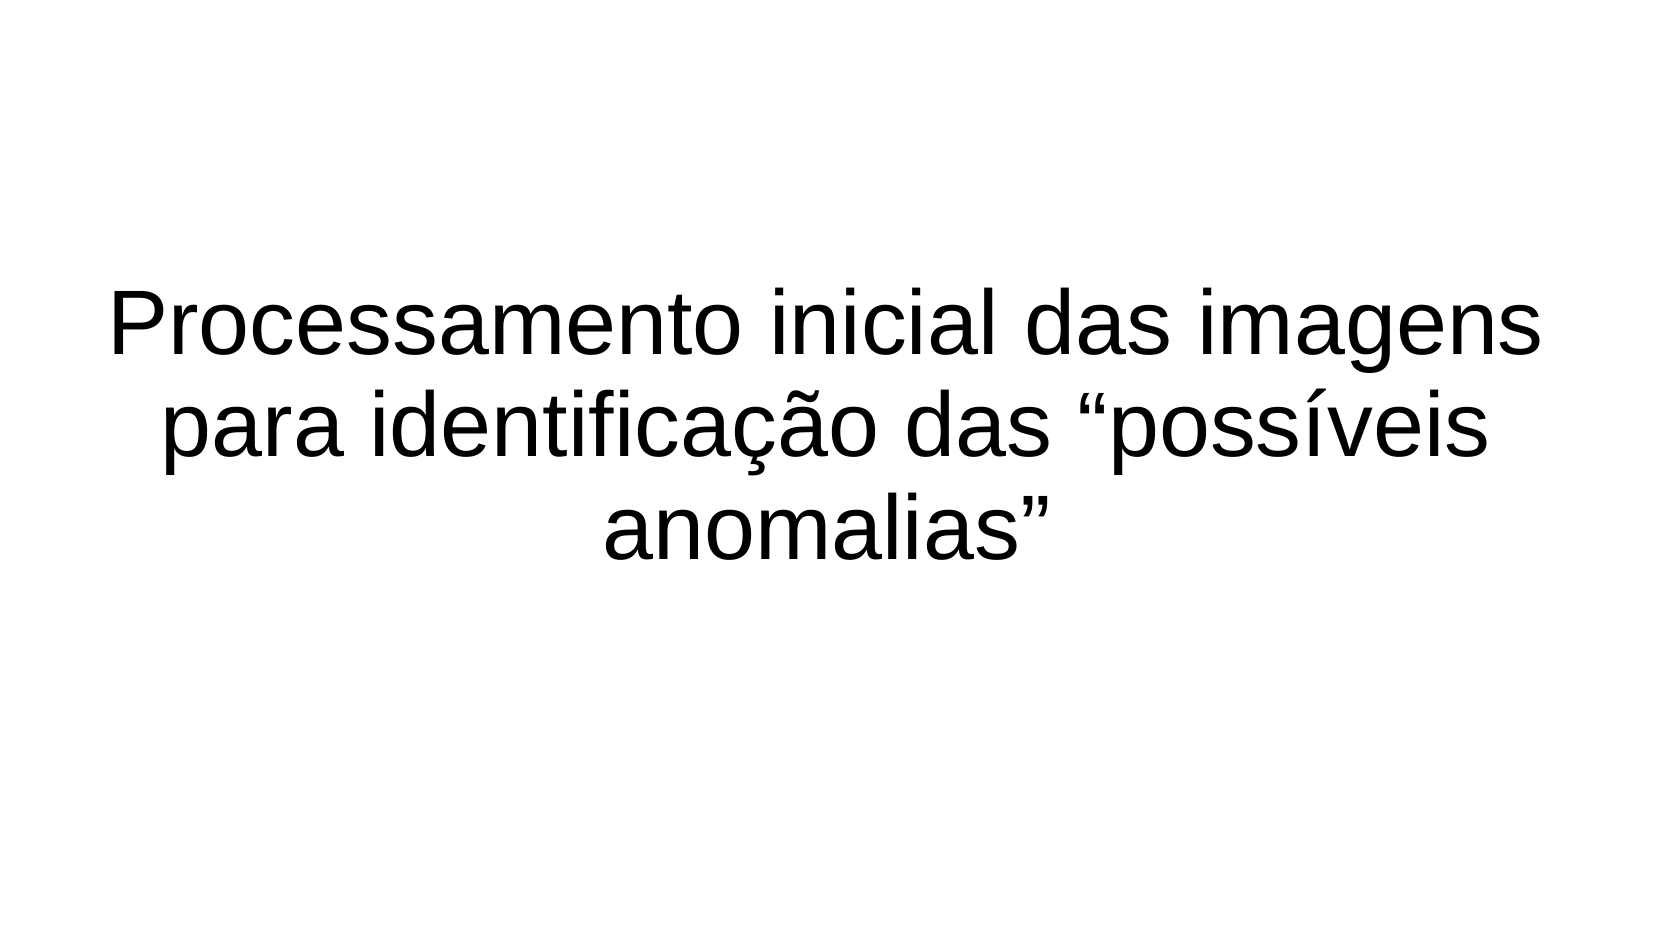

# Processamento inicial das imagens para identificação das “possíveis anomalias”